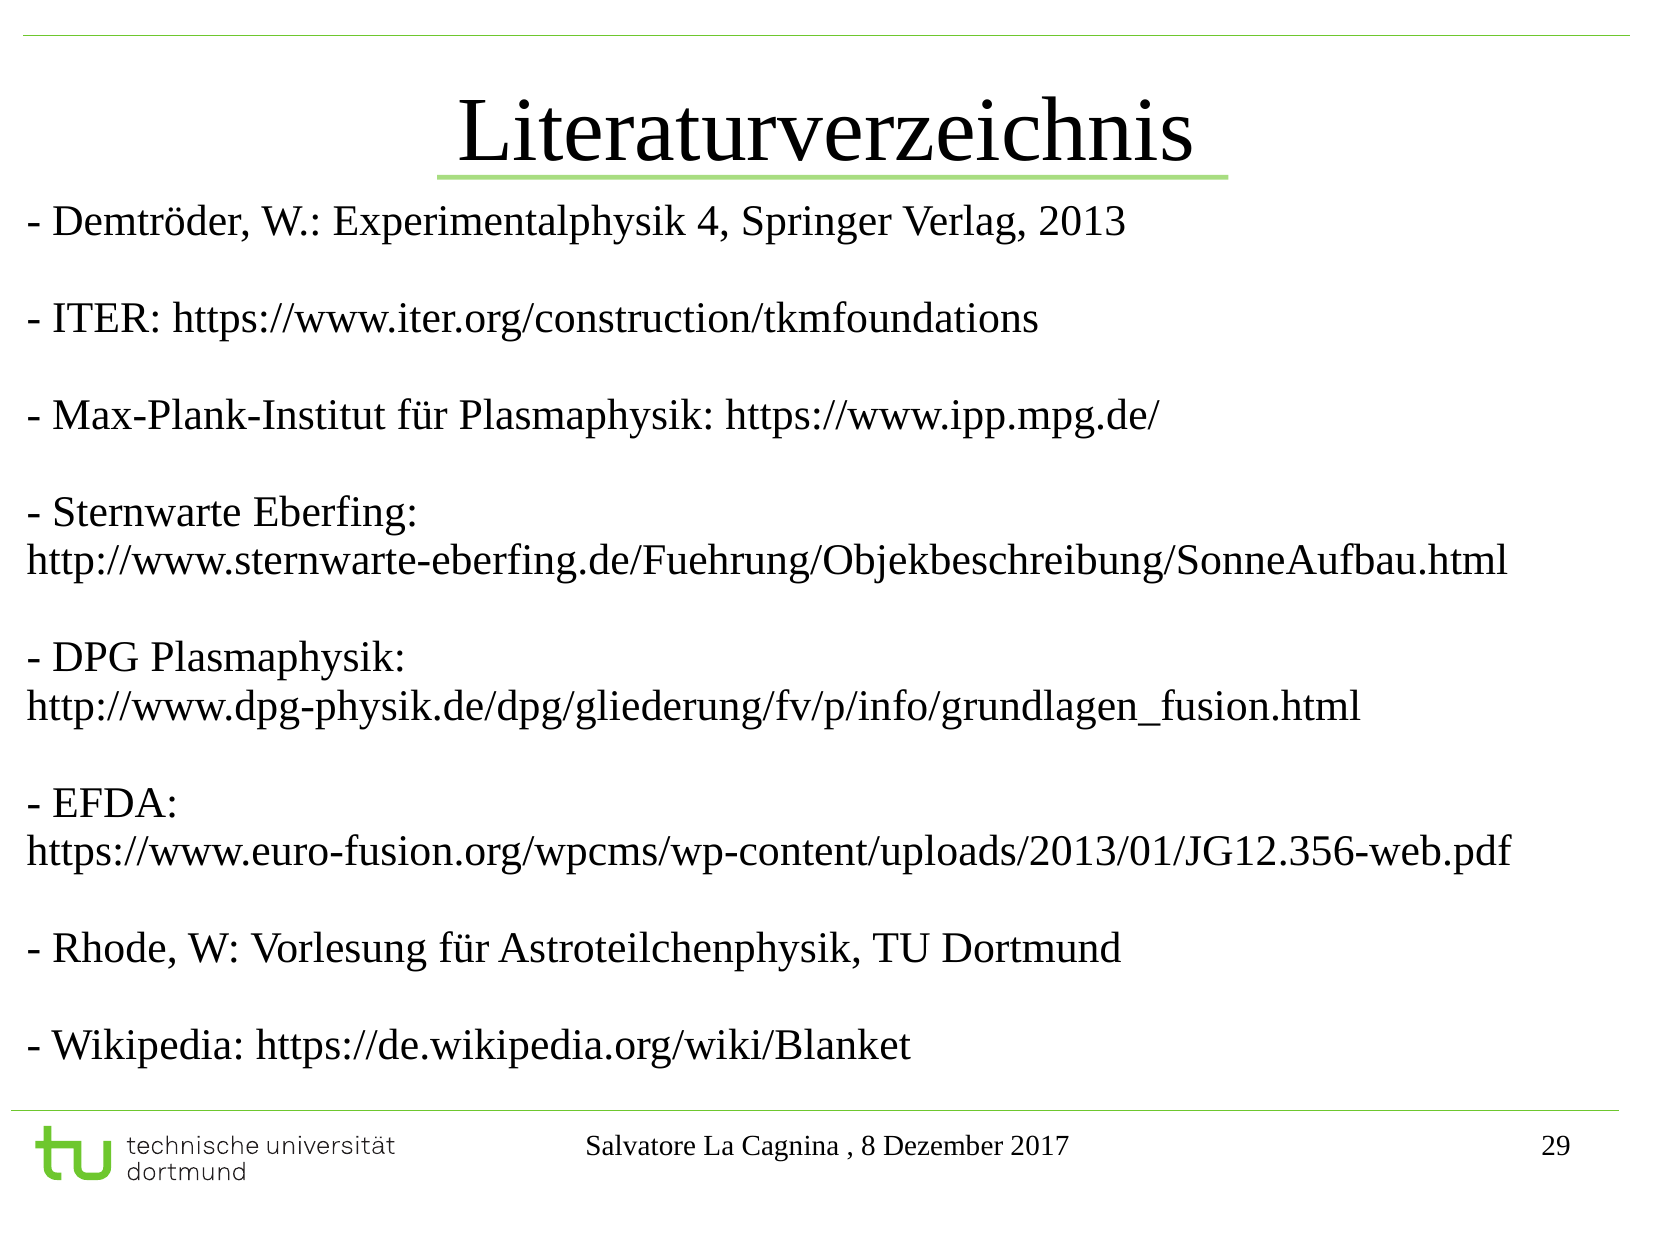

# Literaturverzeichnis
- Demtröder, W.: Experimentalphysik 4, Springer Verlag, 2013
- ITER: https://www.iter.org/construction/tkmfoundations
- Max-Plank-Institut für Plasmaphysik: https://www.ipp.mpg.de/
- Sternwarte Eberfing:
http://www.sternwarte-eberfing.de/Fuehrung/Objekbeschreibung/SonneAufbau.html
- DPG Plasmaphysik:
http://www.dpg-physik.de/dpg/gliederung/fv/p/info/grundlagen_fusion.html
- EFDA:
https://www.euro-fusion.org/wpcms/wp-content/uploads/2013/01/JG12.356-web.pdf
- Rhode, W: Vorlesung für Astroteilchenphysik, TU Dortmund
- Wikipedia: https://de.wikipedia.org/wiki/Blanket
Salvatore La Cagnina , 8 Dezember 2017
29